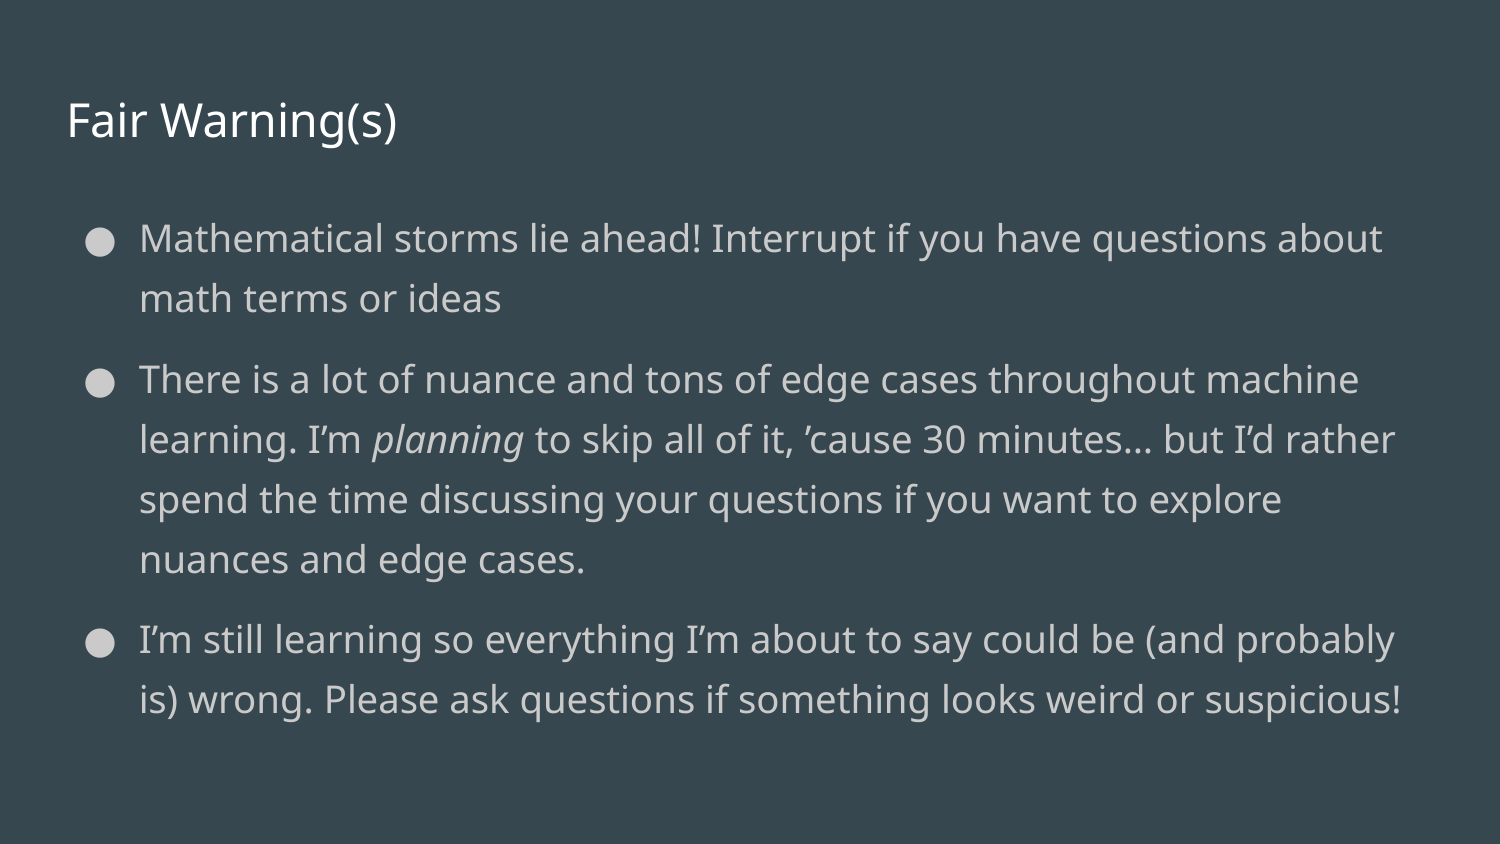

# Fair Warning(s)
Mathematical storms lie ahead! Interrupt if you have questions about math terms or ideas
There is a lot of nuance and tons of edge cases throughout machine learning. I’m planning to skip all of it, ’cause 30 minutes… but I’d rather spend the time discussing your questions if you want to explore nuances and edge cases.
I’m still learning so everything I’m about to say could be (and probably is) wrong. Please ask questions if something looks weird or suspicious!